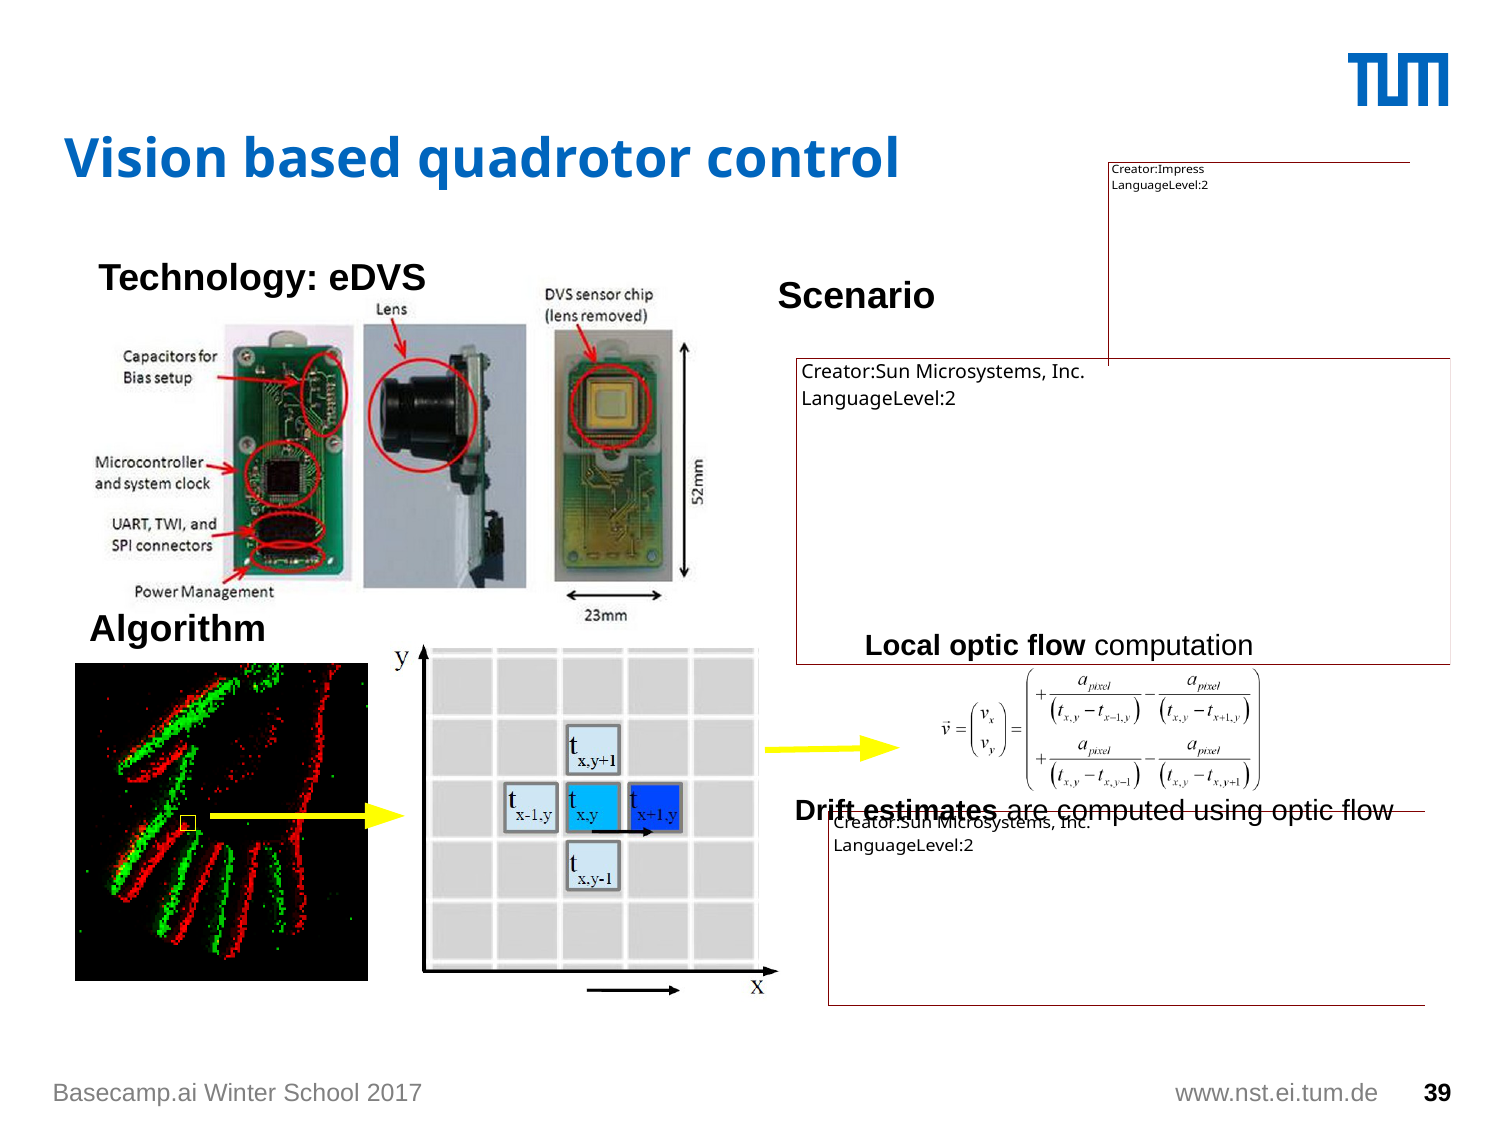

Vision based quadrotor control
Technology: eDVS
Scenario
Algorithm
Local optic flow computation
Drift estimates are computed using optic flow
Basecamp.ai Winter School 2017
39